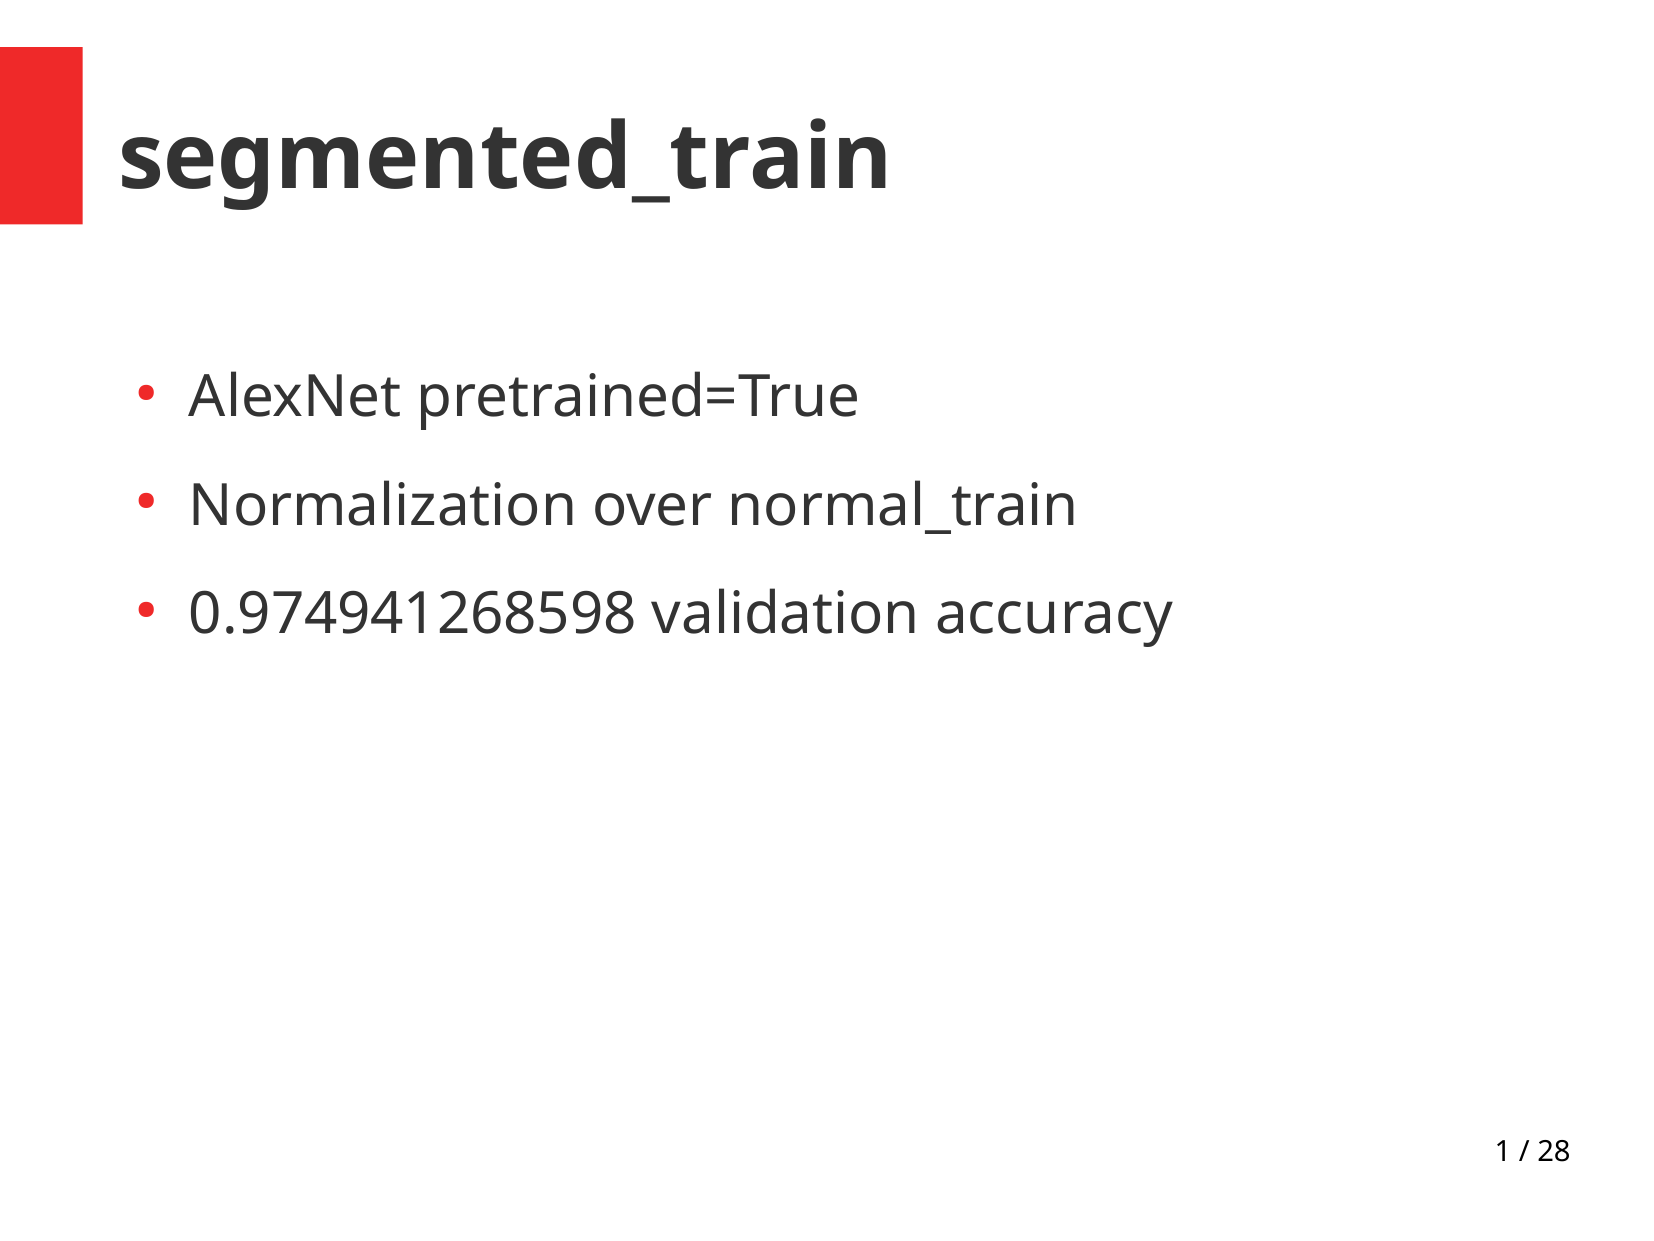

# segmented_train
AlexNet pretrained=True
Normalization over normal_train
0.974941268598 validation accuracy
1